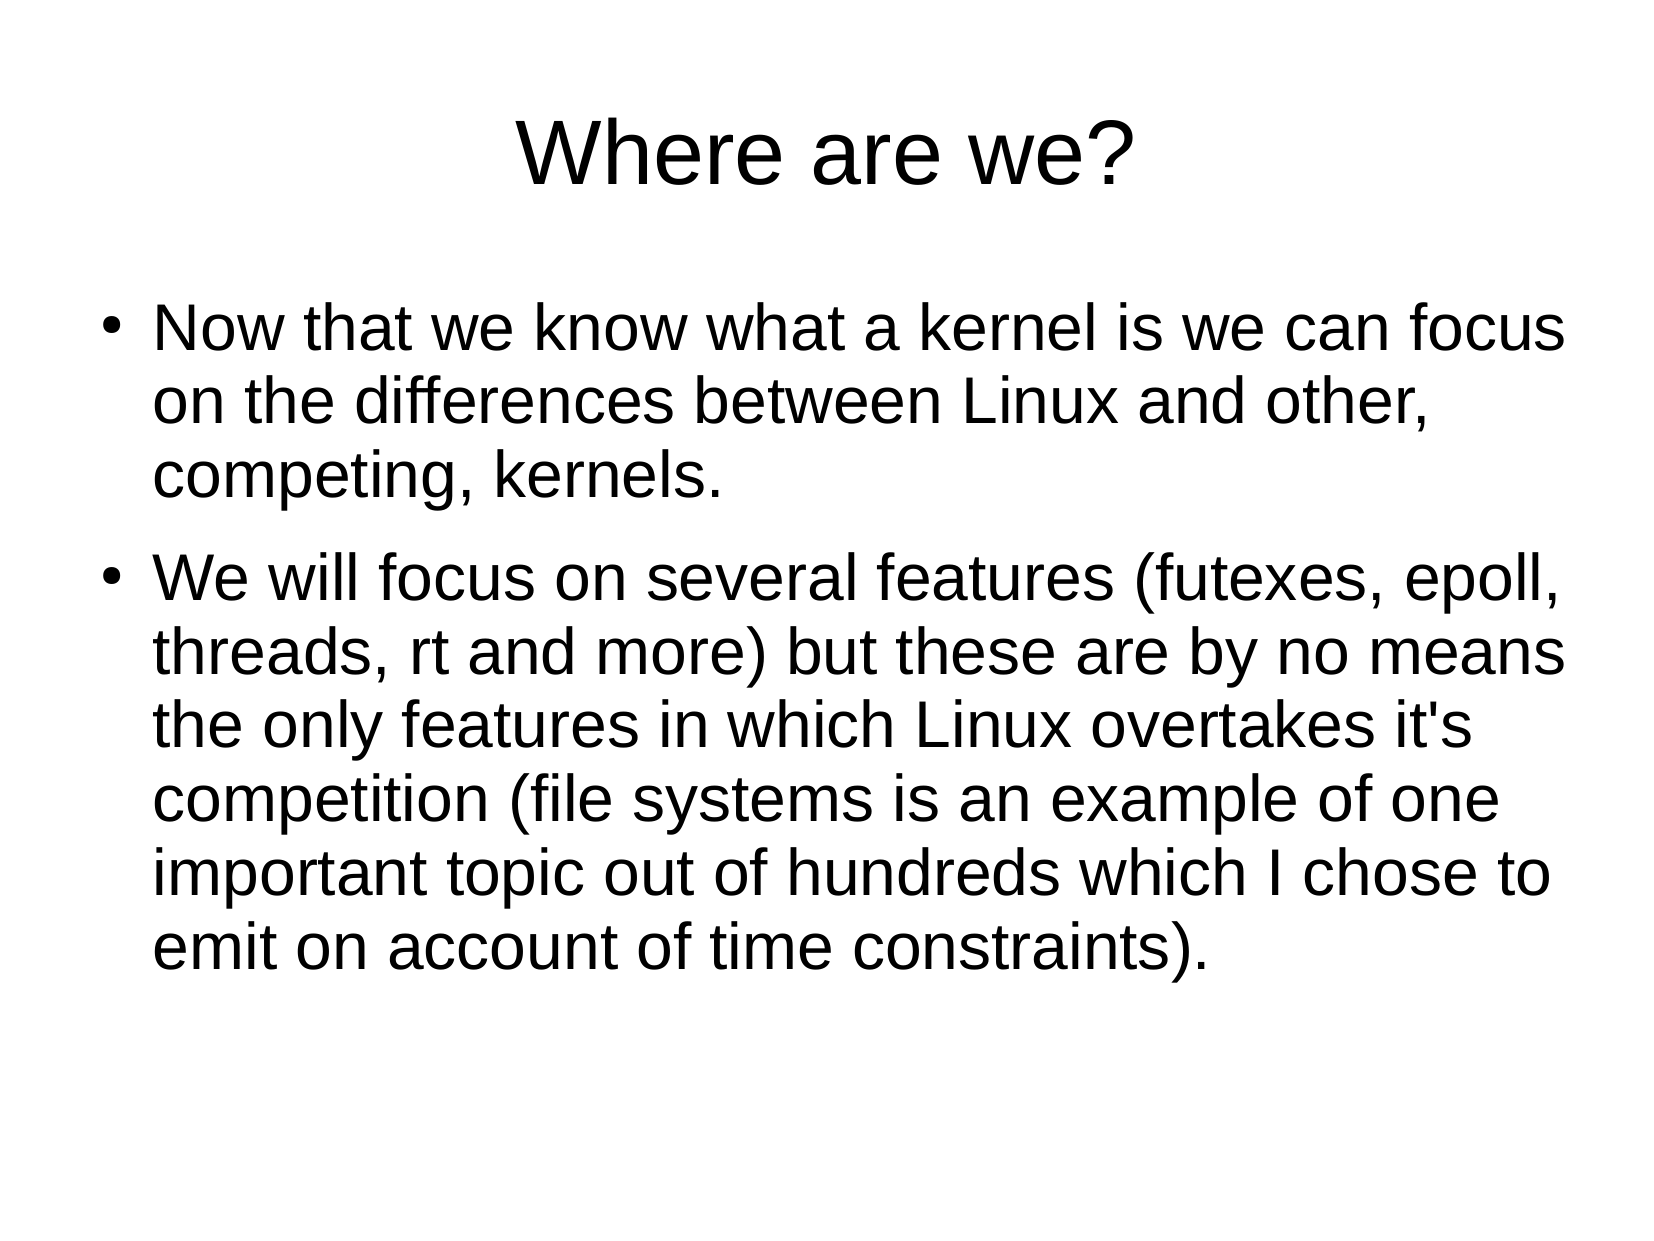

# Where are we?
Now that we know what a kernel is we can focus on the differences between Linux and other, competing, kernels.
We will focus on several features (futexes, epoll, threads, rt and more) but these are by no means the only features in which Linux overtakes it's competition (file systems is an example of one important topic out of hundreds which I chose to emit on account of time constraints).